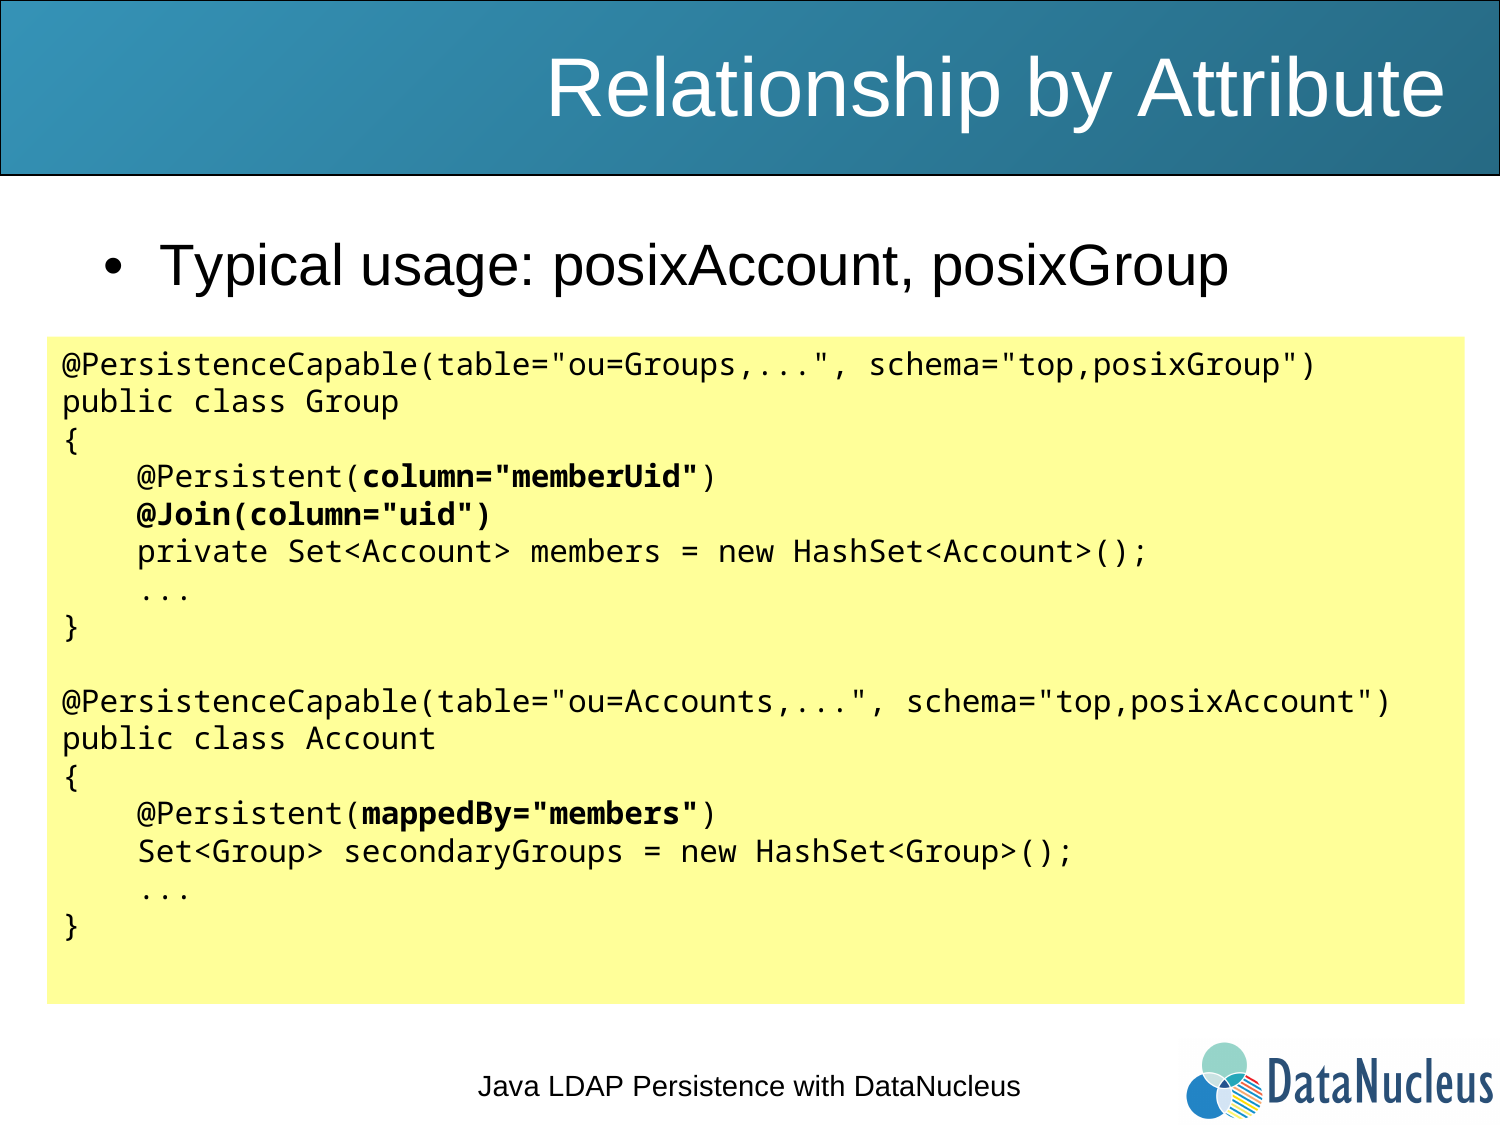

# Relationship by Attribute
Typical usage: posixAccount, posixGroup
@PersistenceCapable(table="ou=Groups,...", schema="top,posixGroup")
public class Group
{
 @Persistent(column="memberUid")
 @Join(column="uid")
 private Set<Account> members = new HashSet<Account>();
 ...
}
@PersistenceCapable(table="ou=Accounts,...", schema="top,posixAccount")
public class Account
{
 @Persistent(mappedBy="members")
 Set<Group> secondaryGroups = new HashSet<Group>();
 ...
}